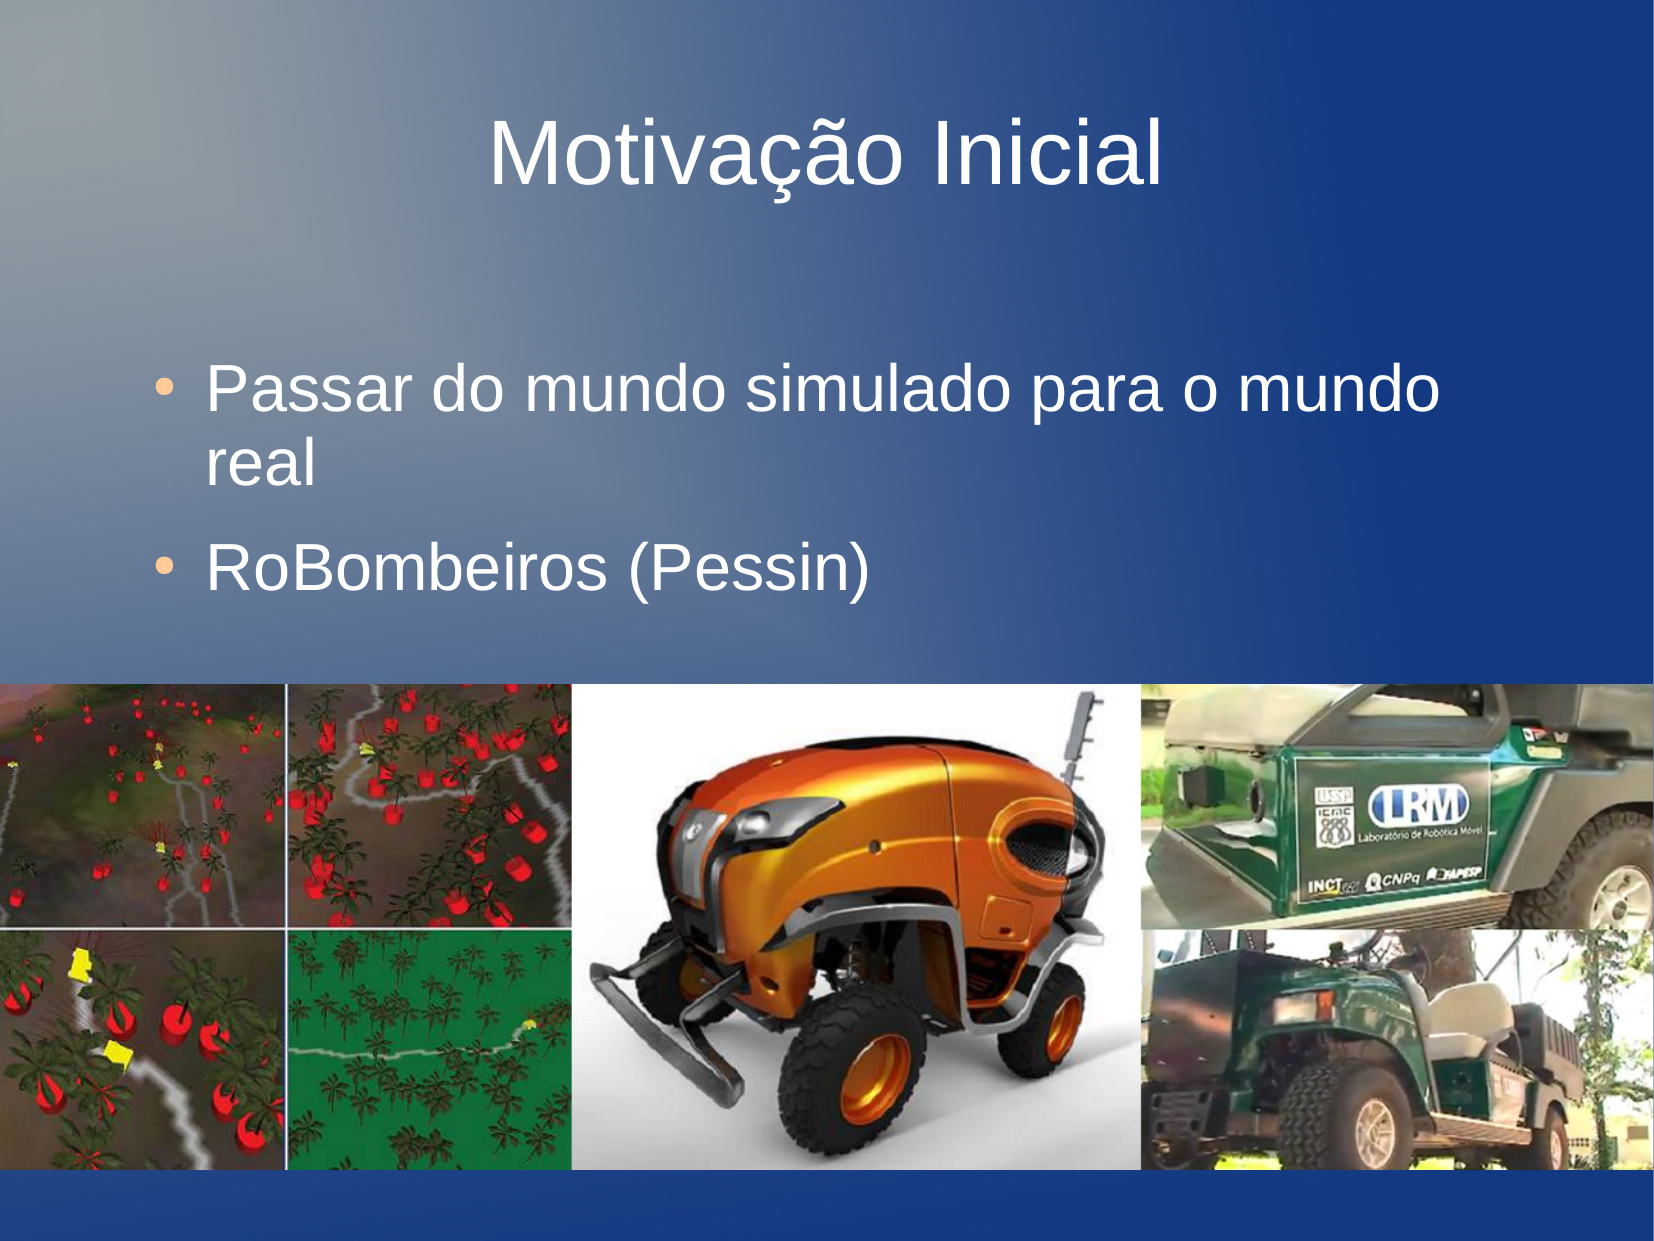

# Motivação Inicial
Passar do mundo simulado para o mundo real
RoBombeiros (Pessin)